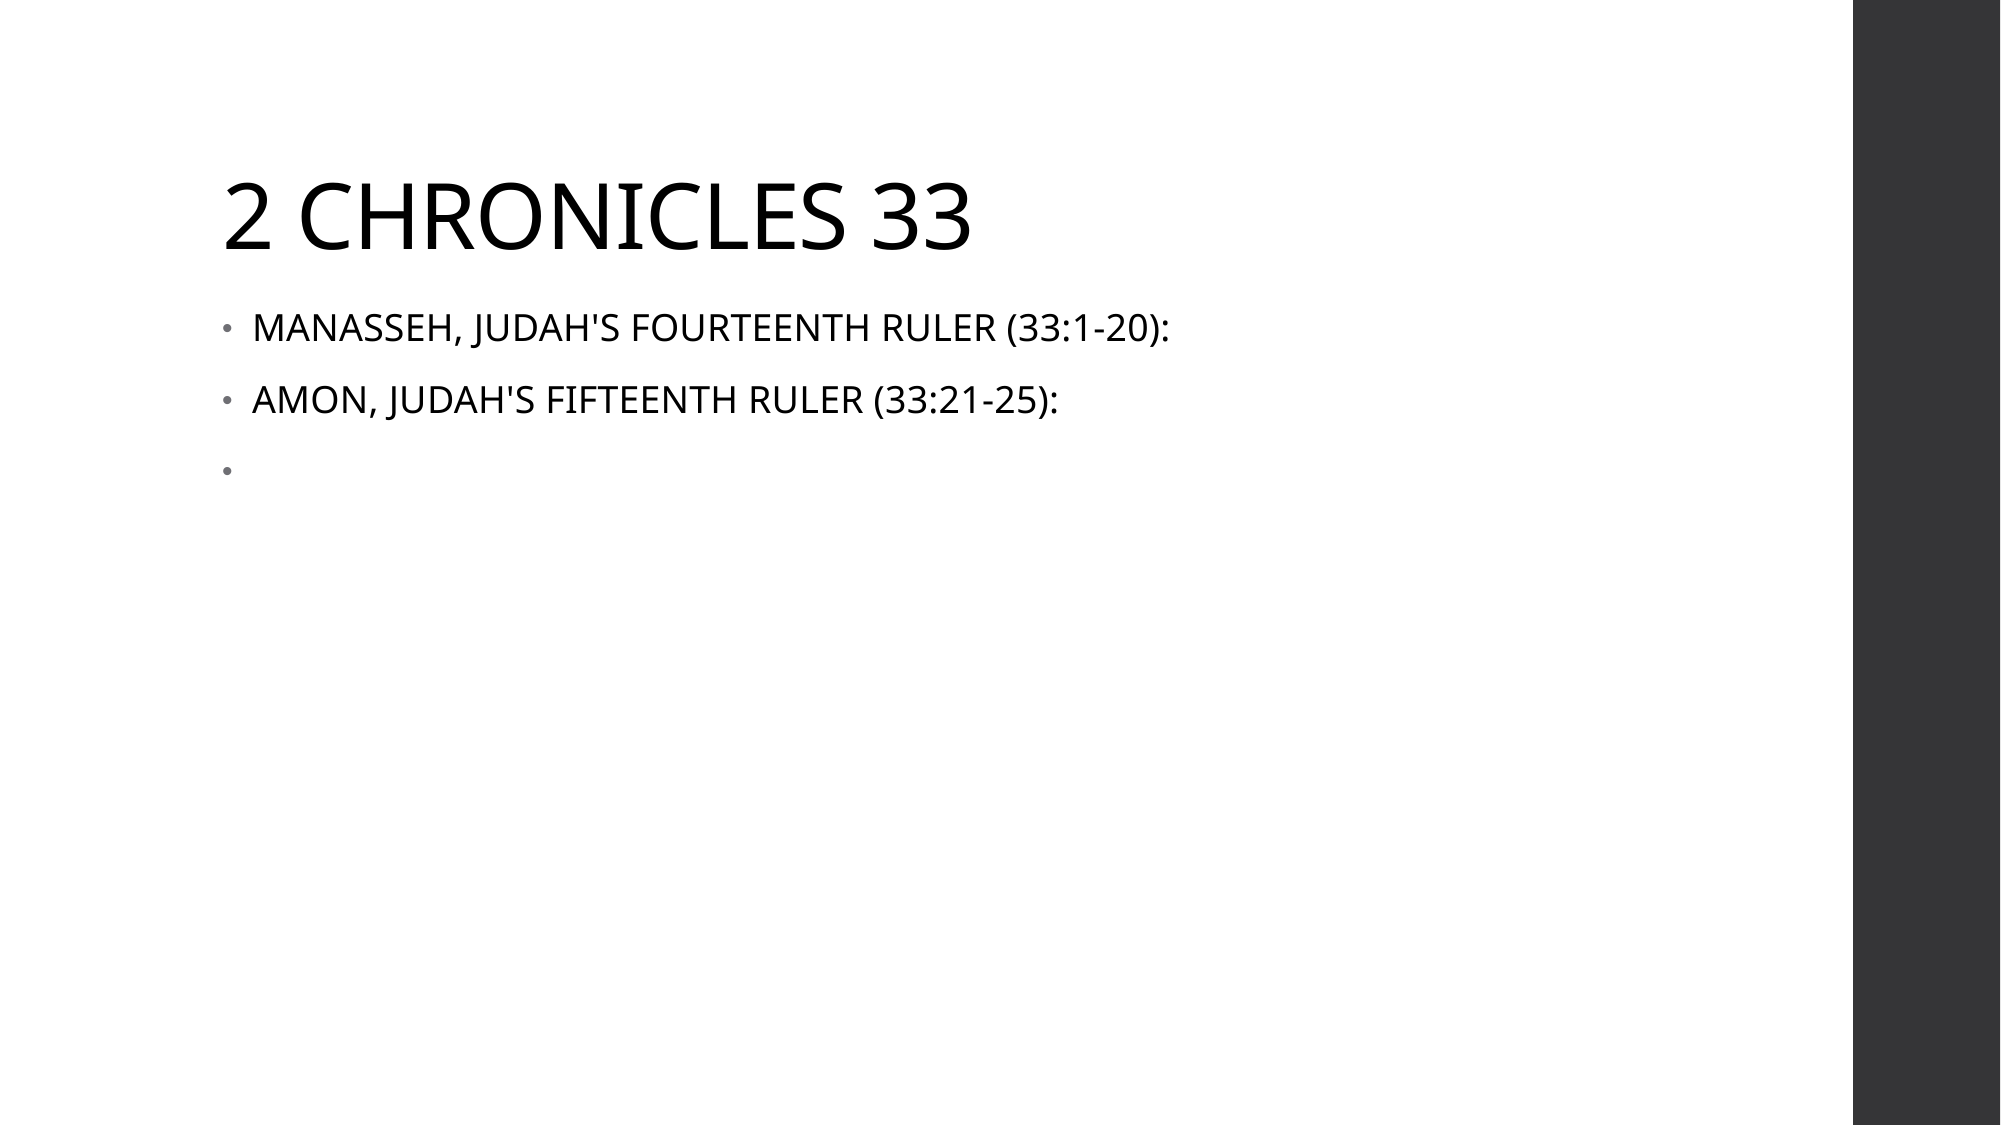

# 2 CHRONICLES 33
MANASSEH, JUDAH'S FOURTEENTH RULER (33:1-20):
AMON, JUDAH'S FIFTEENTH RULER (33:21-25):